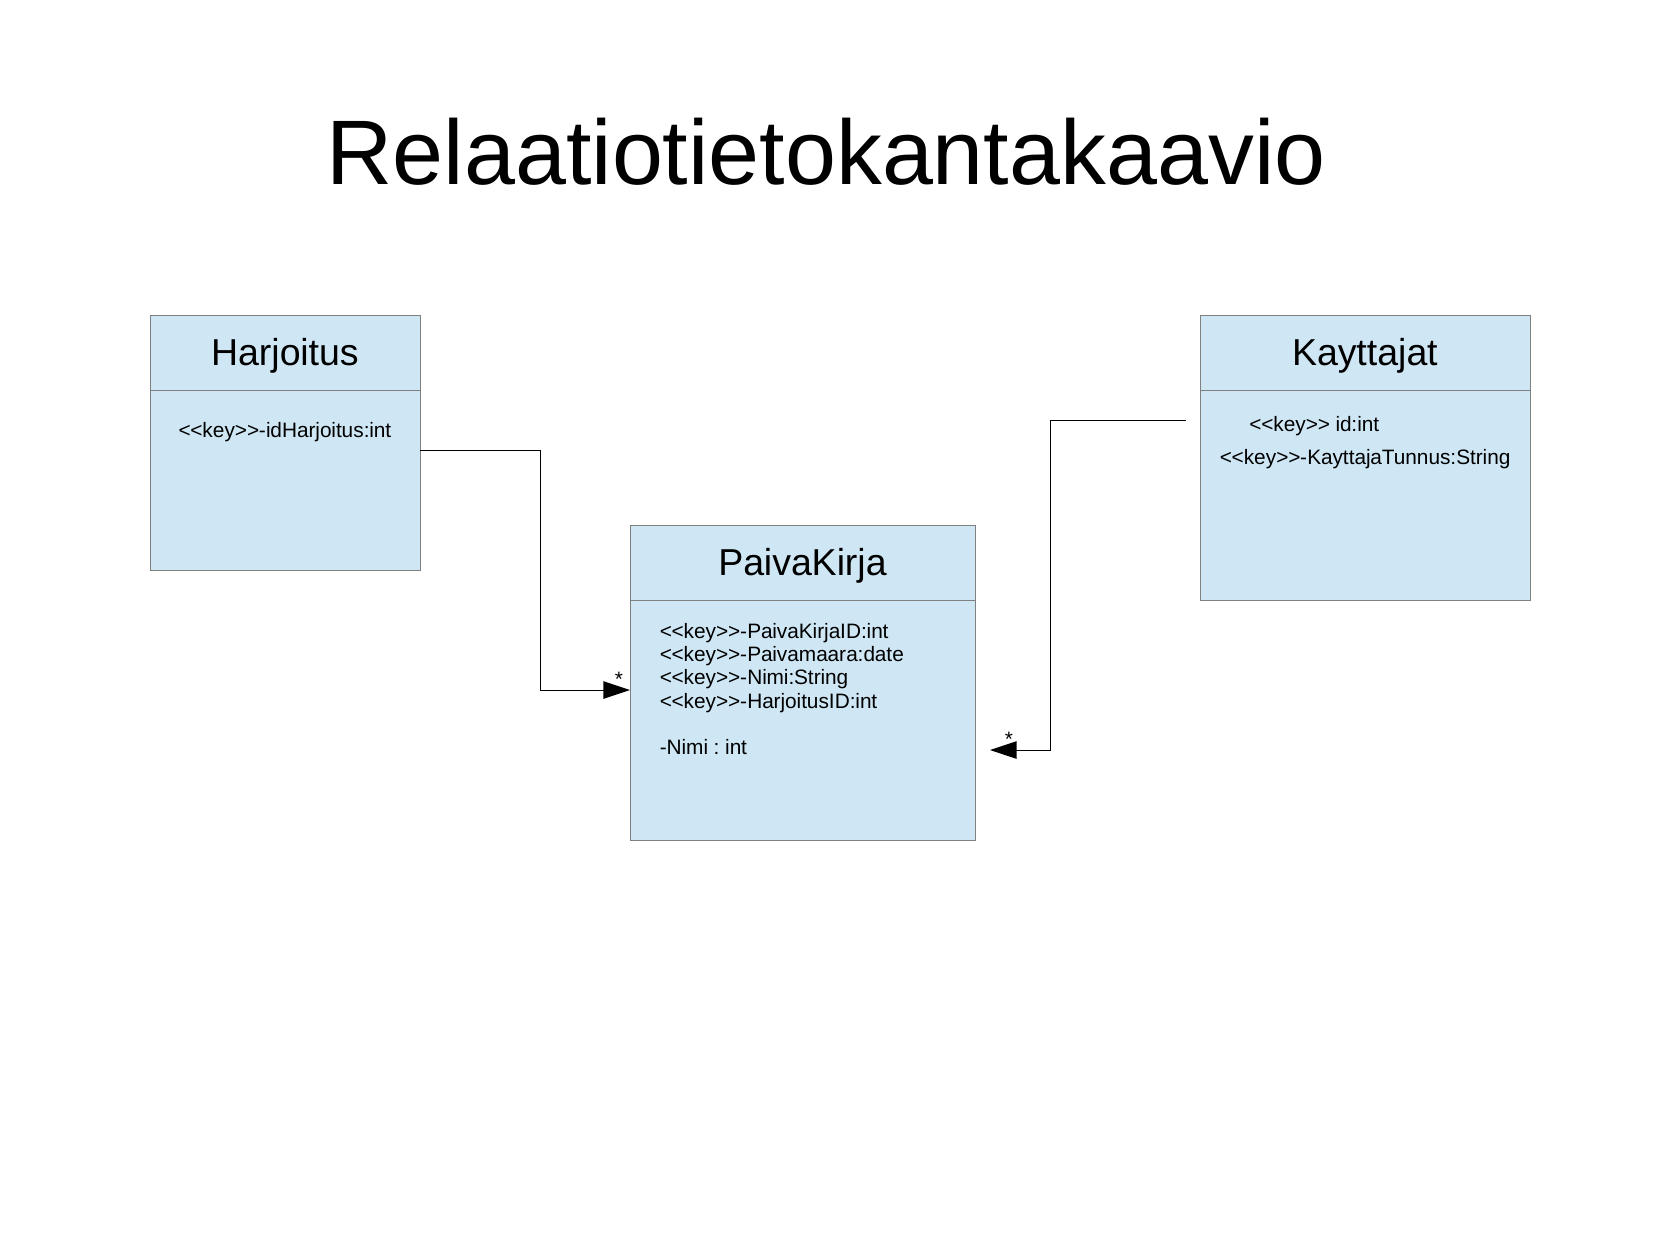

# Relaatiotietokantakaavio
<<key>>-idHarjoitus:int
Harjoitus
<<key>>-KayttajaTunnus:String
Kayttajat
<<key>> id:int
PaivaKirja
<<key>>-PaivaKirjaID:int
<<key>>-Paivamaara:date
<<key>>-Nimi:String
<<key>>-HarjoitusID:int
-Nimi : int
*
*